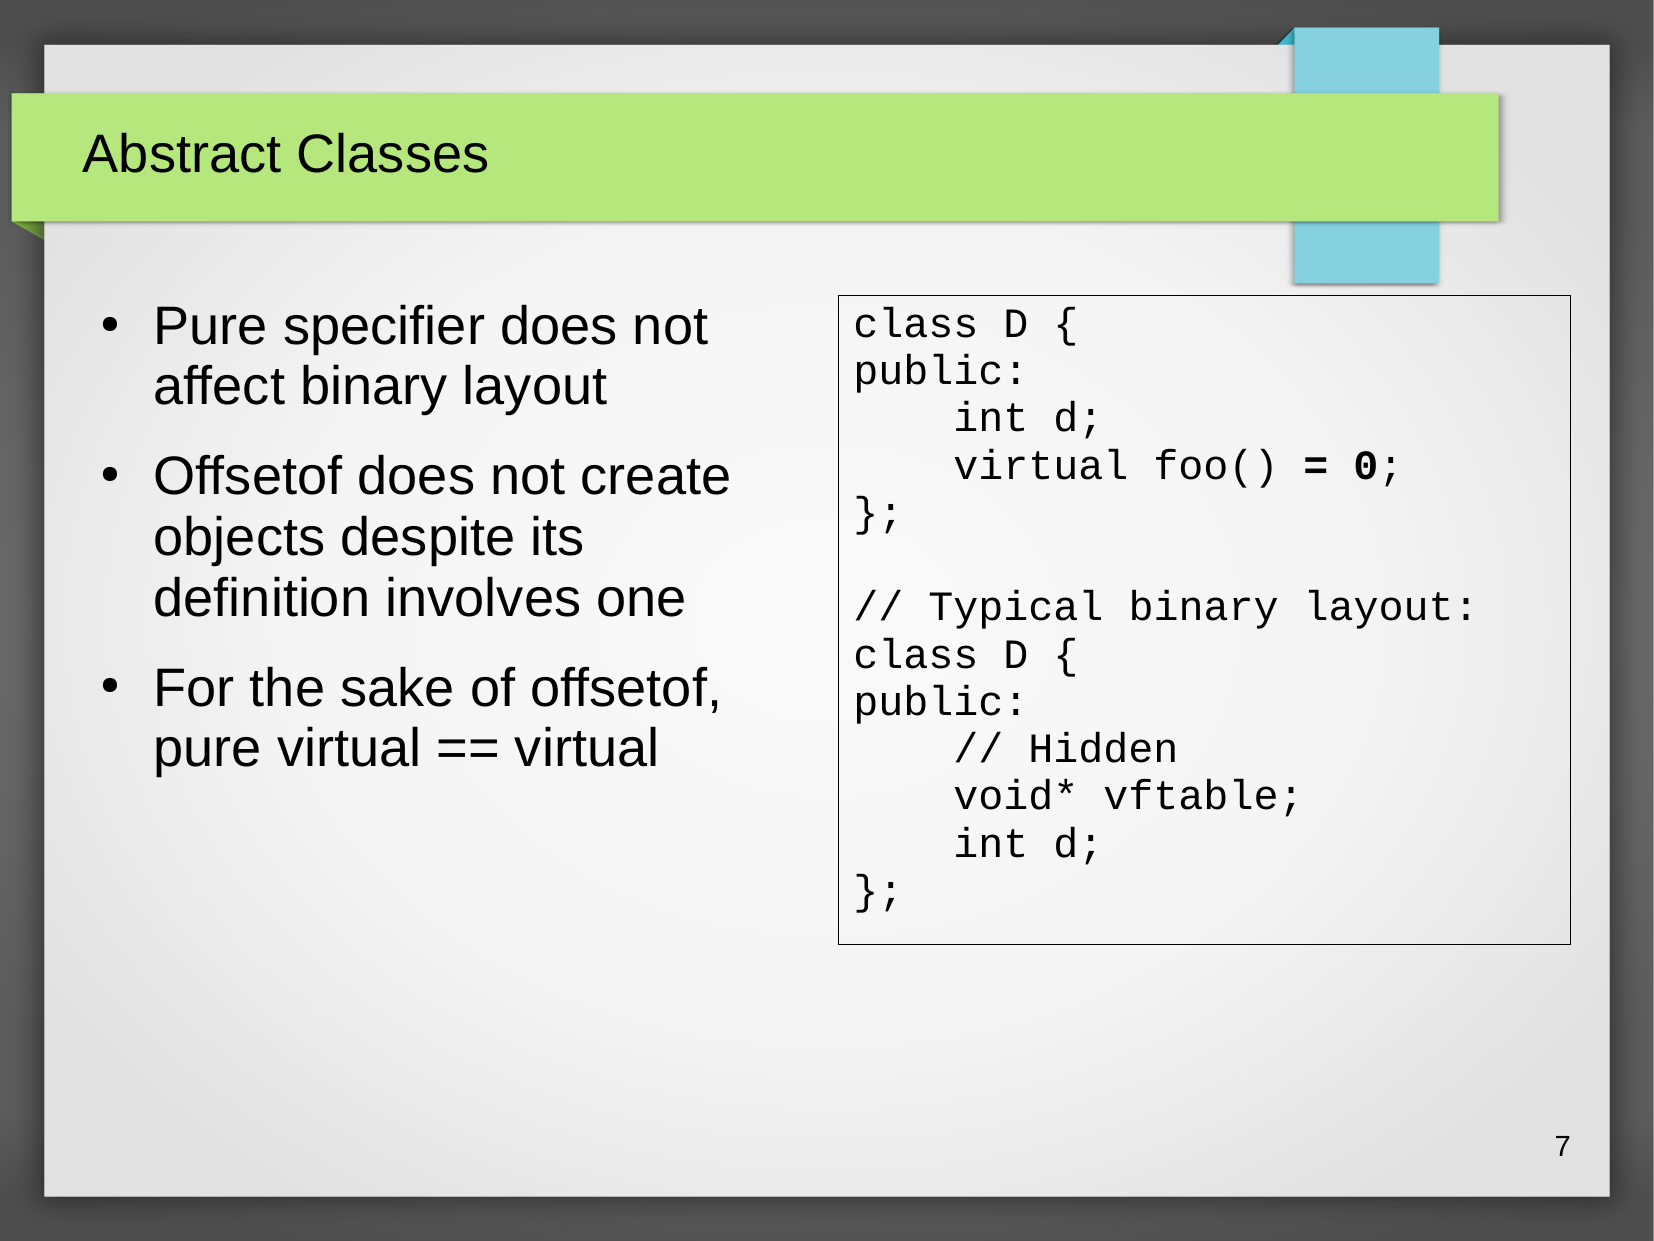

# Abstract Classes
Pure specifier does not affect binary layout
Offsetof does not create objects despite its definition involves one
For the sake of offsetof, pure virtual == virtual
class D {
public:
 int d;
 virtual foo() = 0;
};
// Typical binary layout:
class D {
public:
 // Hidden
 void* vftable;
 int d;
};
7